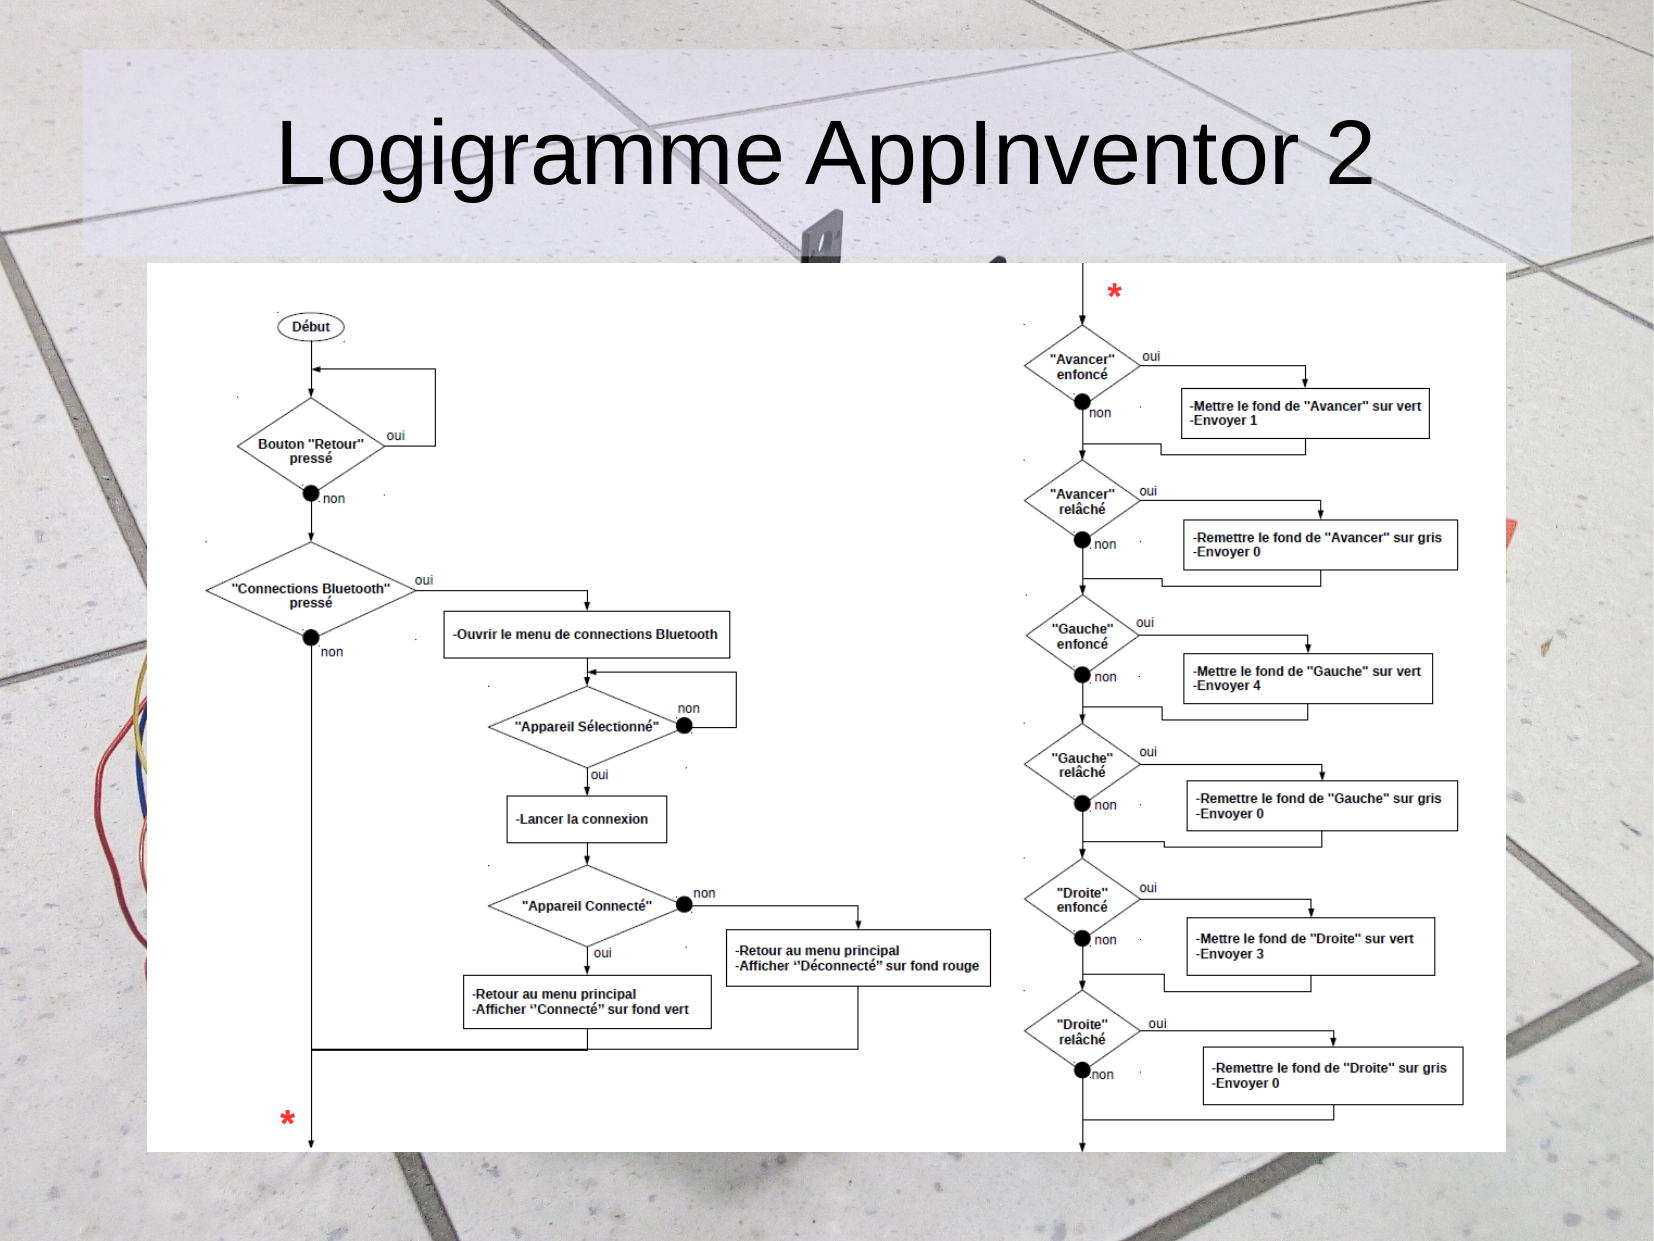

# Logigramme AppInventor 2
*
*
*